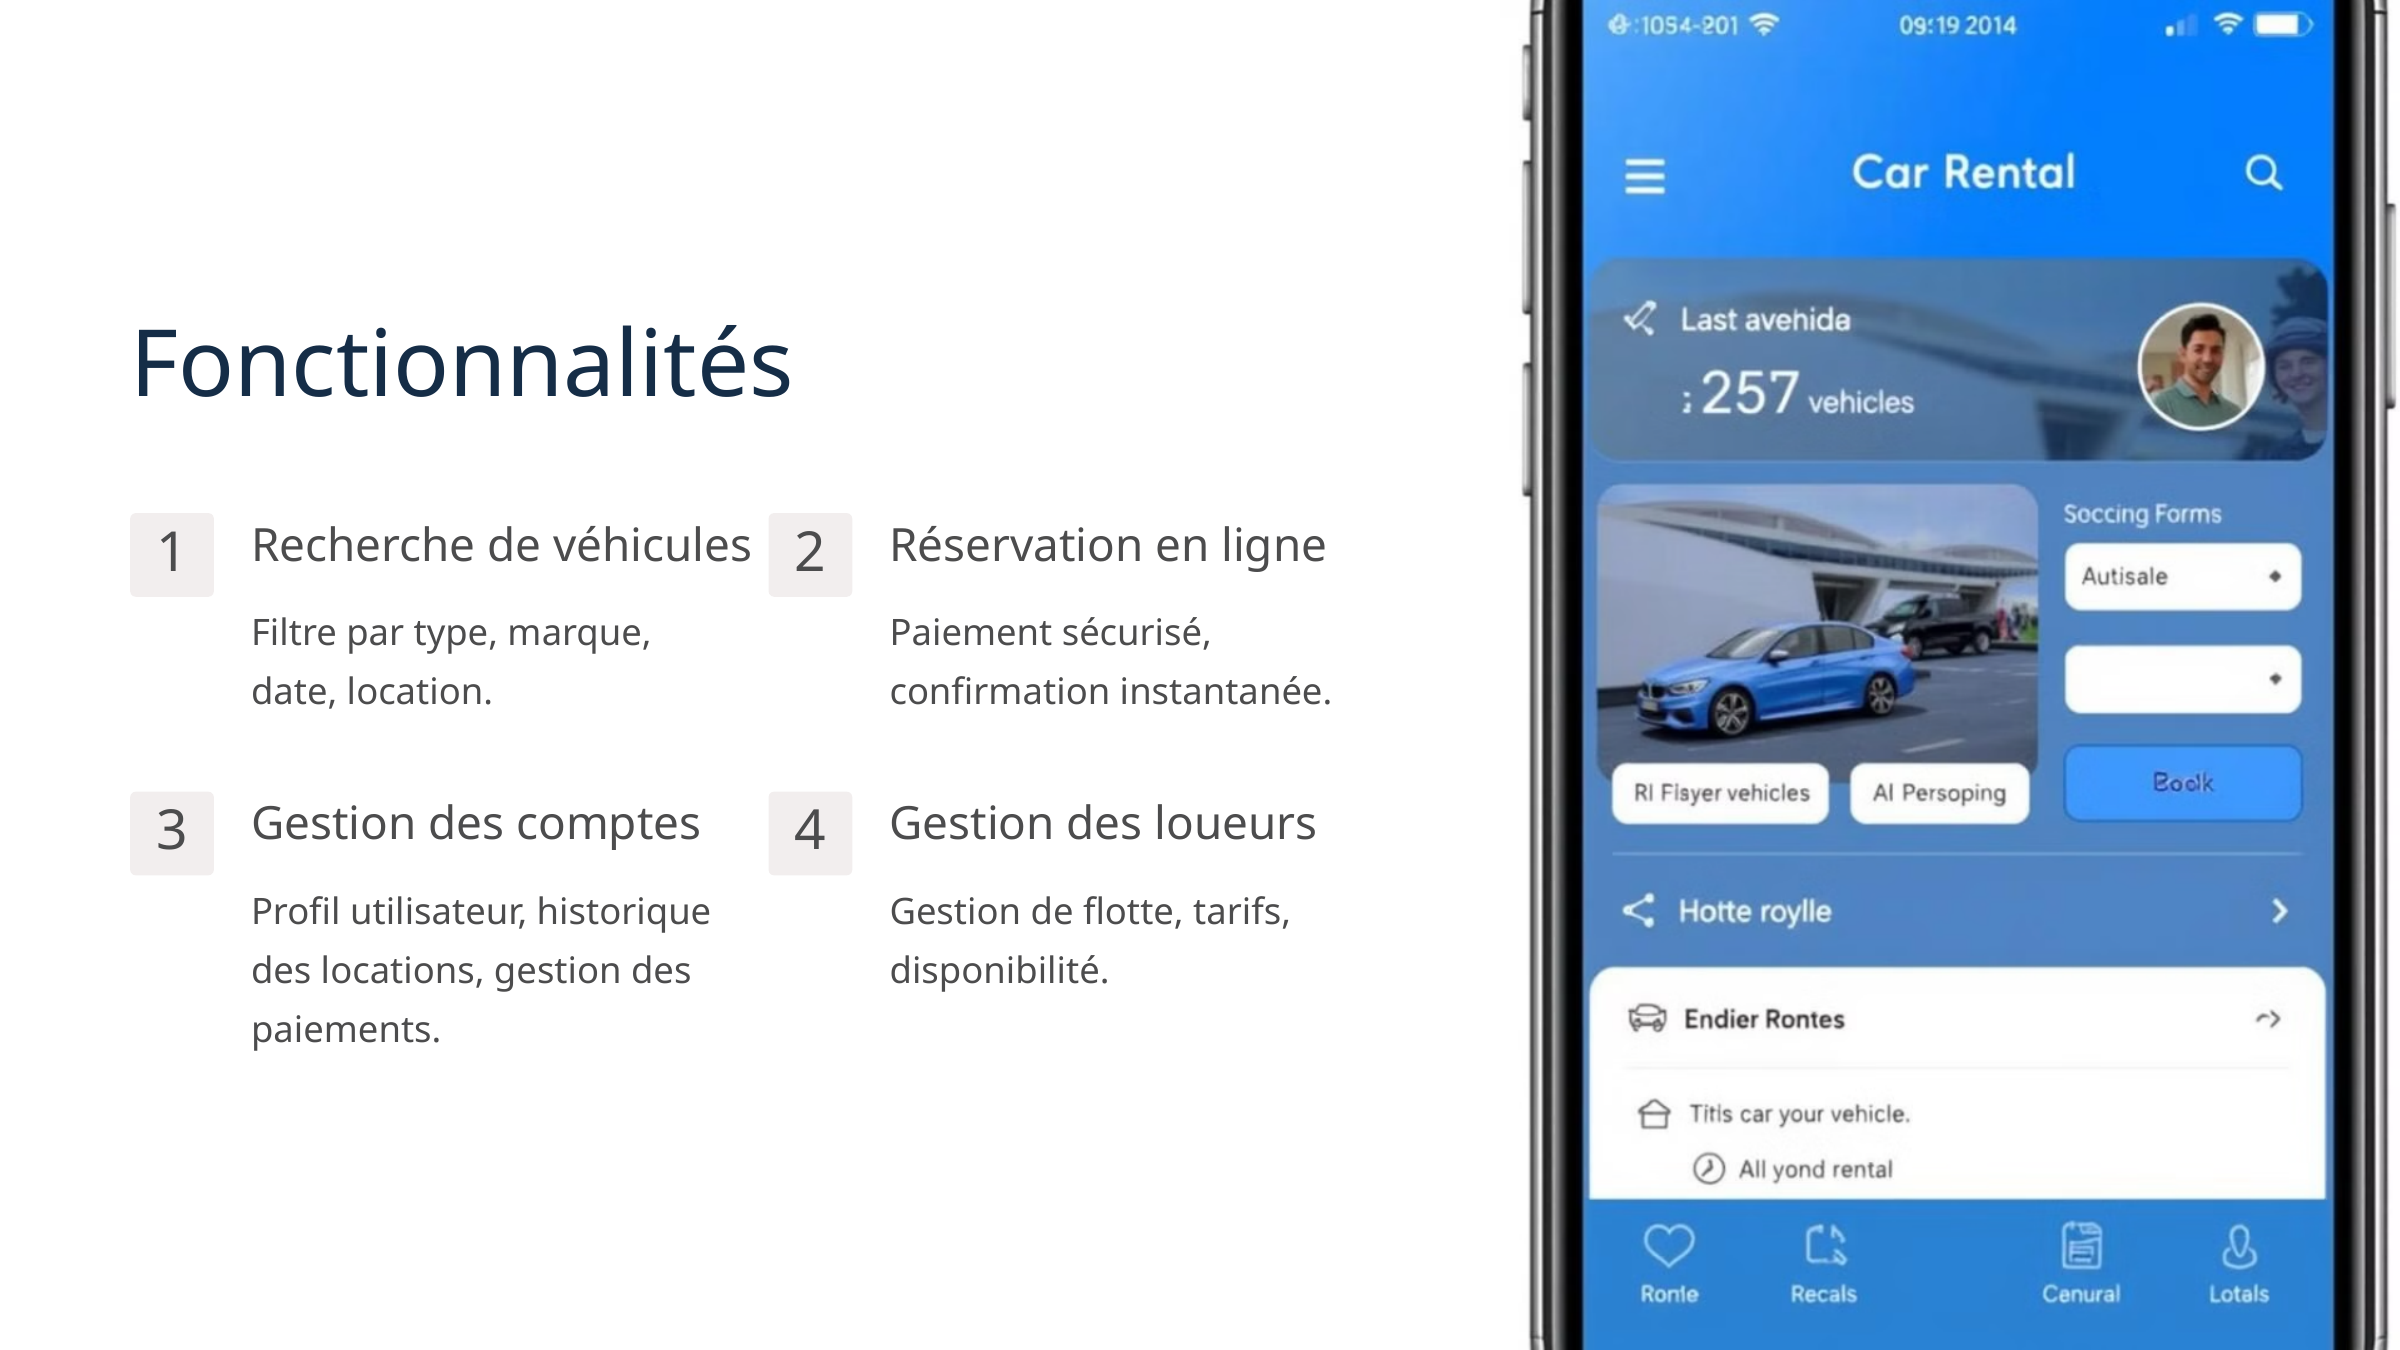

Fonctionnalités
Recherche de véhicules
Réservation en ligne
1
2
Filtre par type, marque, date, location.
Paiement sécurisé, confirmation instantanée.
Gestion des comptes
Gestion des loueurs
3
4
Profil utilisateur, historique des locations, gestion des paiements.
Gestion de flotte, tarifs, disponibilité.